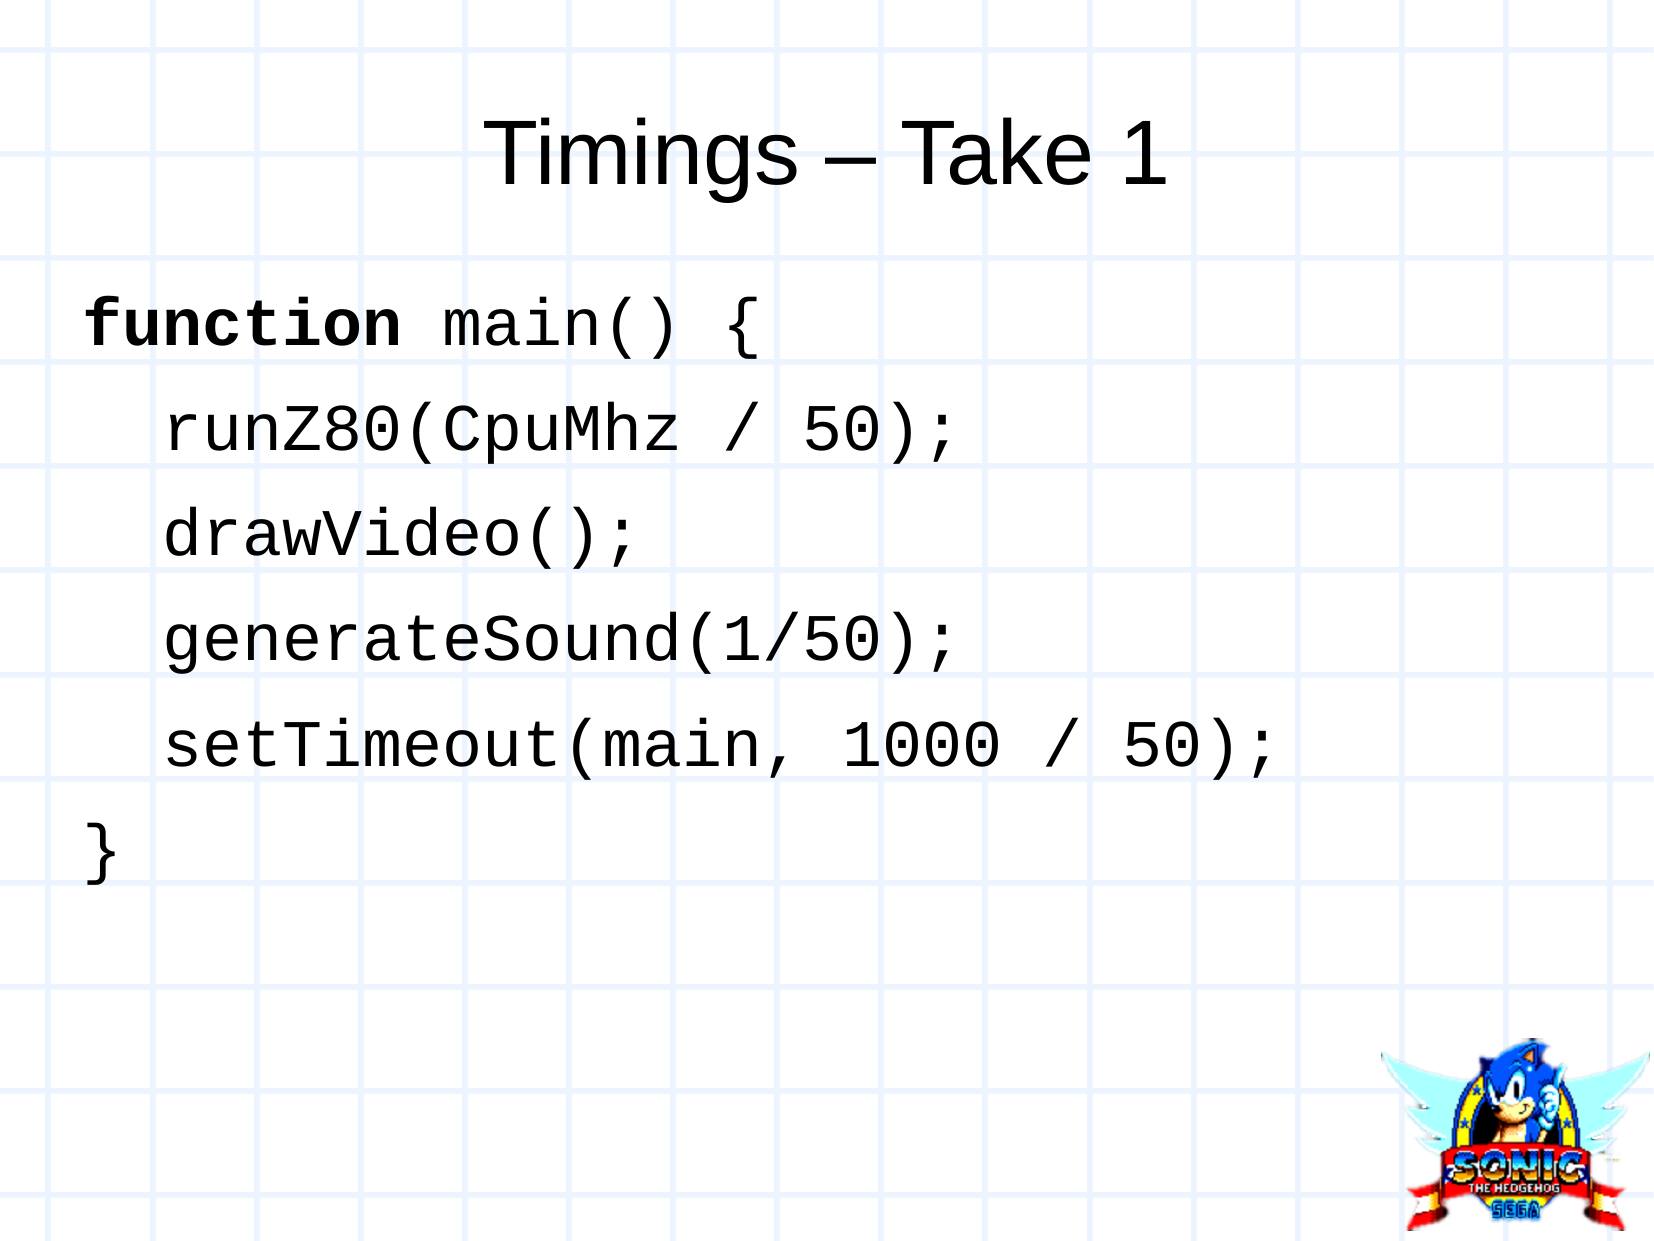

# Timings – Take 1
function main() {
 runZ80(CpuMhz / 50);
 drawVideo();
 generateSound(1/50);
 setTimeout(main, 1000 / 50);
}